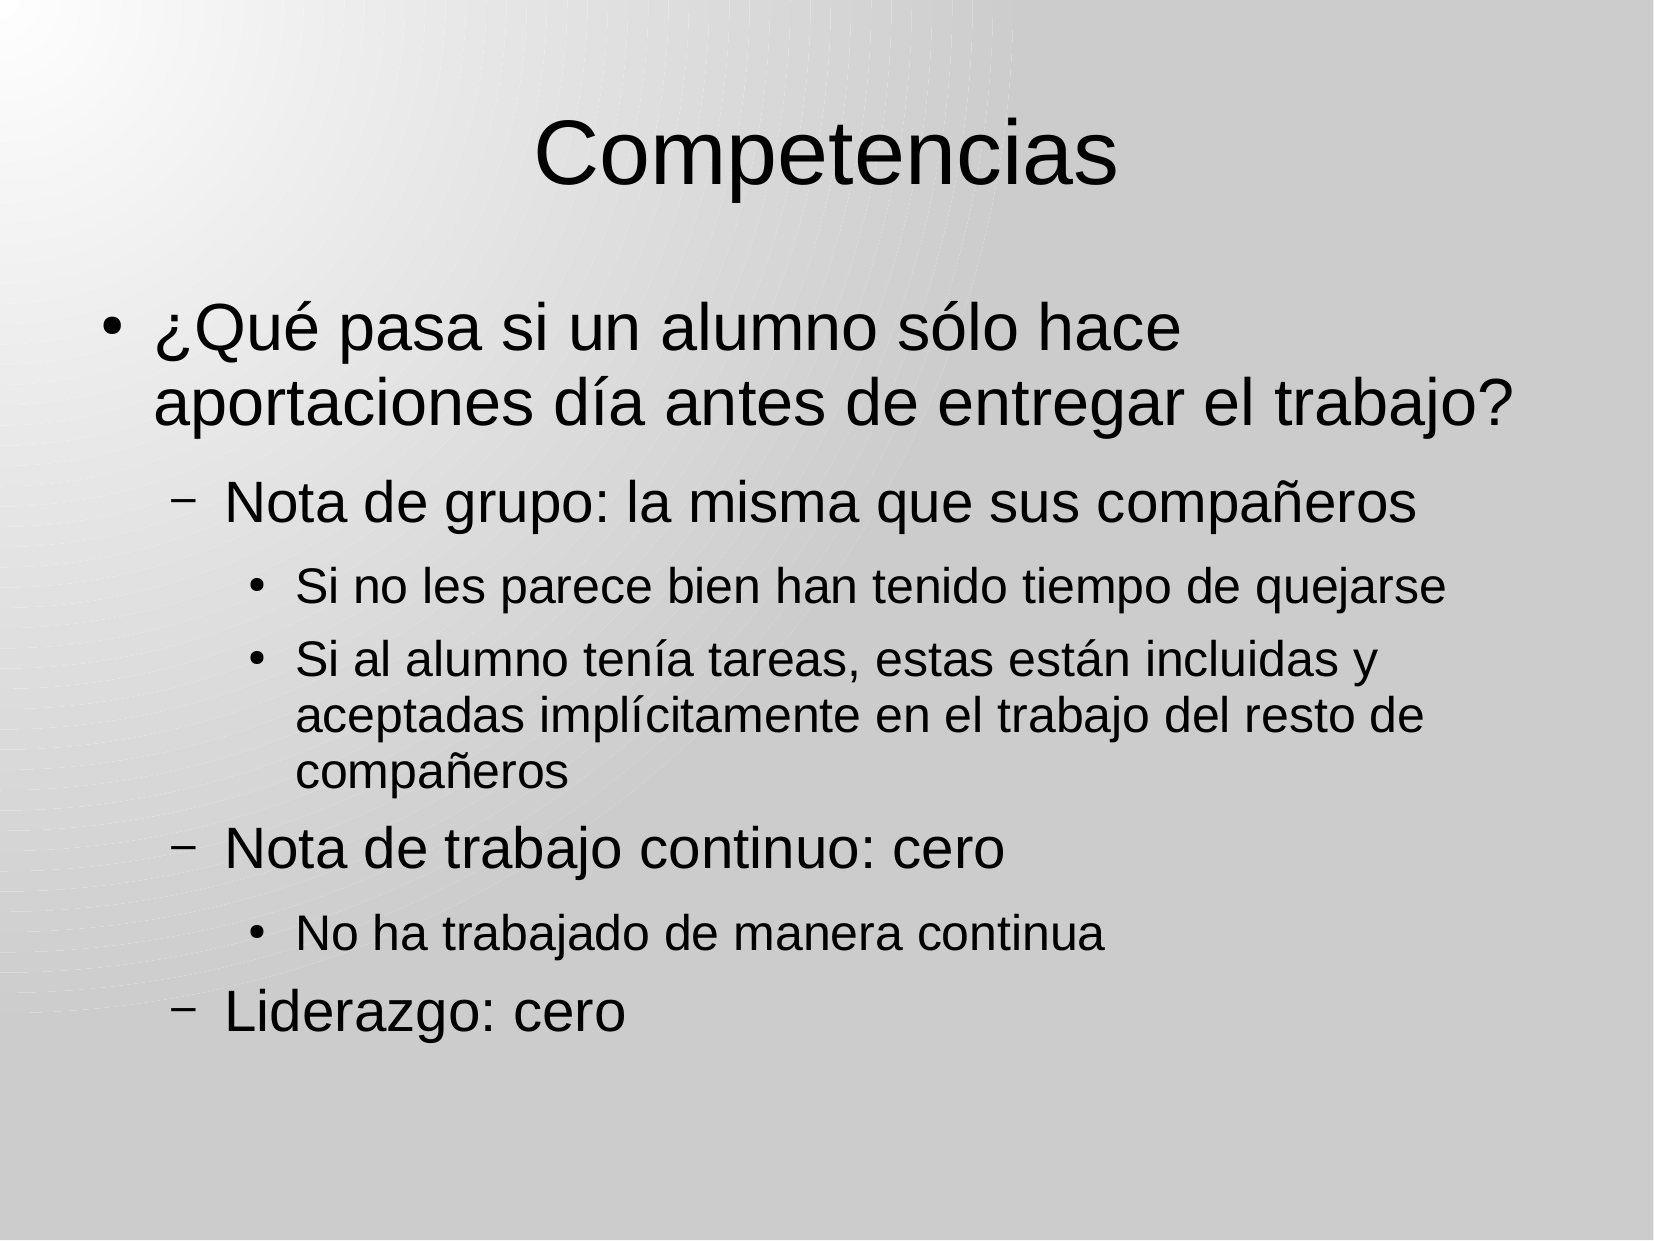

# Competencias
¿Qué pasa si un alumno sólo hace aportaciones día antes de entregar el trabajo?
Nota de grupo: la misma que sus compañeros
Si no les parece bien han tenido tiempo de quejarse
Si al alumno tenía tareas, estas están incluidas y aceptadas implícitamente en el trabajo del resto de compañeros
Nota de trabajo continuo: cero
No ha trabajado de manera continua
Liderazgo: cero